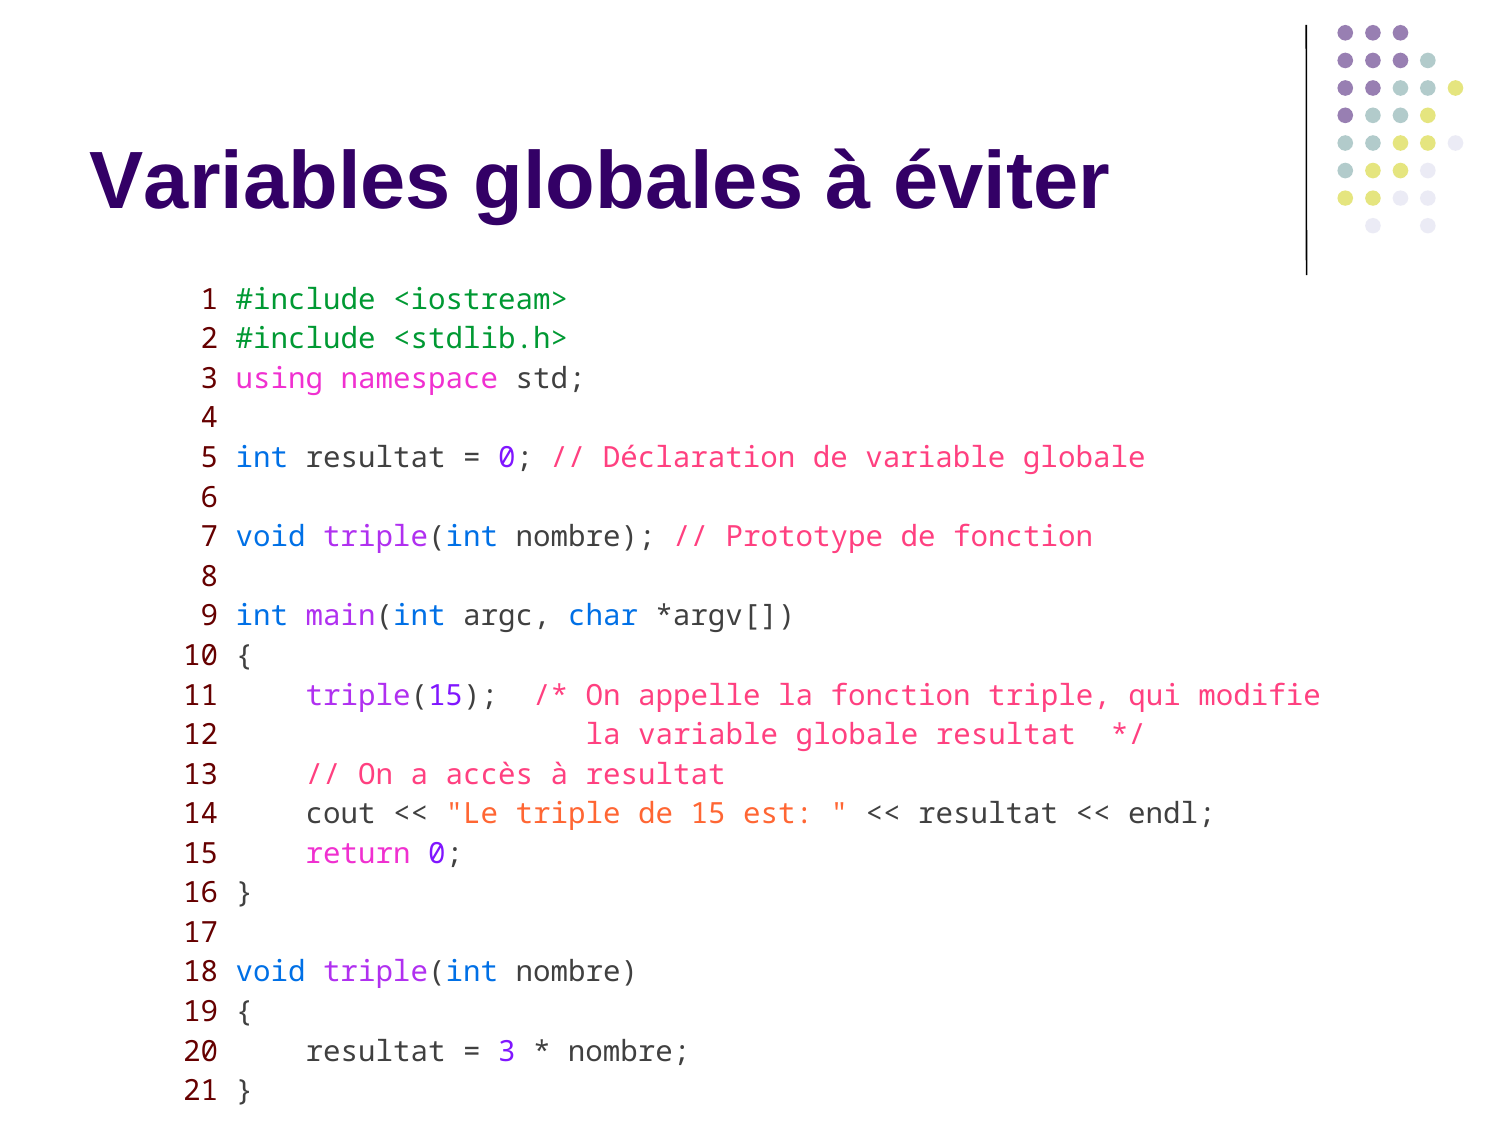

# Variables globales à éviter
 1 #include <iostream>
 2 #include <stdlib.h>
 3 using namespace std;
 4
 5 int resultat = 0; // Déclaration de variable globale
 6
 7 void triple(int nombre); // Prototype de fonction
 8
 9 int main(int argc, char *argv[])
10 {
11 triple(15); /* On appelle la fonction triple, qui modifie
12 la variable globale resultat */
13 // On a accès à resultat
14 cout << "Le triple de 15 est: " << resultat << endl;
15 return 0;
16 }
17
18 void triple(int nombre)
19 {
20 resultat = 3 * nombre;
21 }